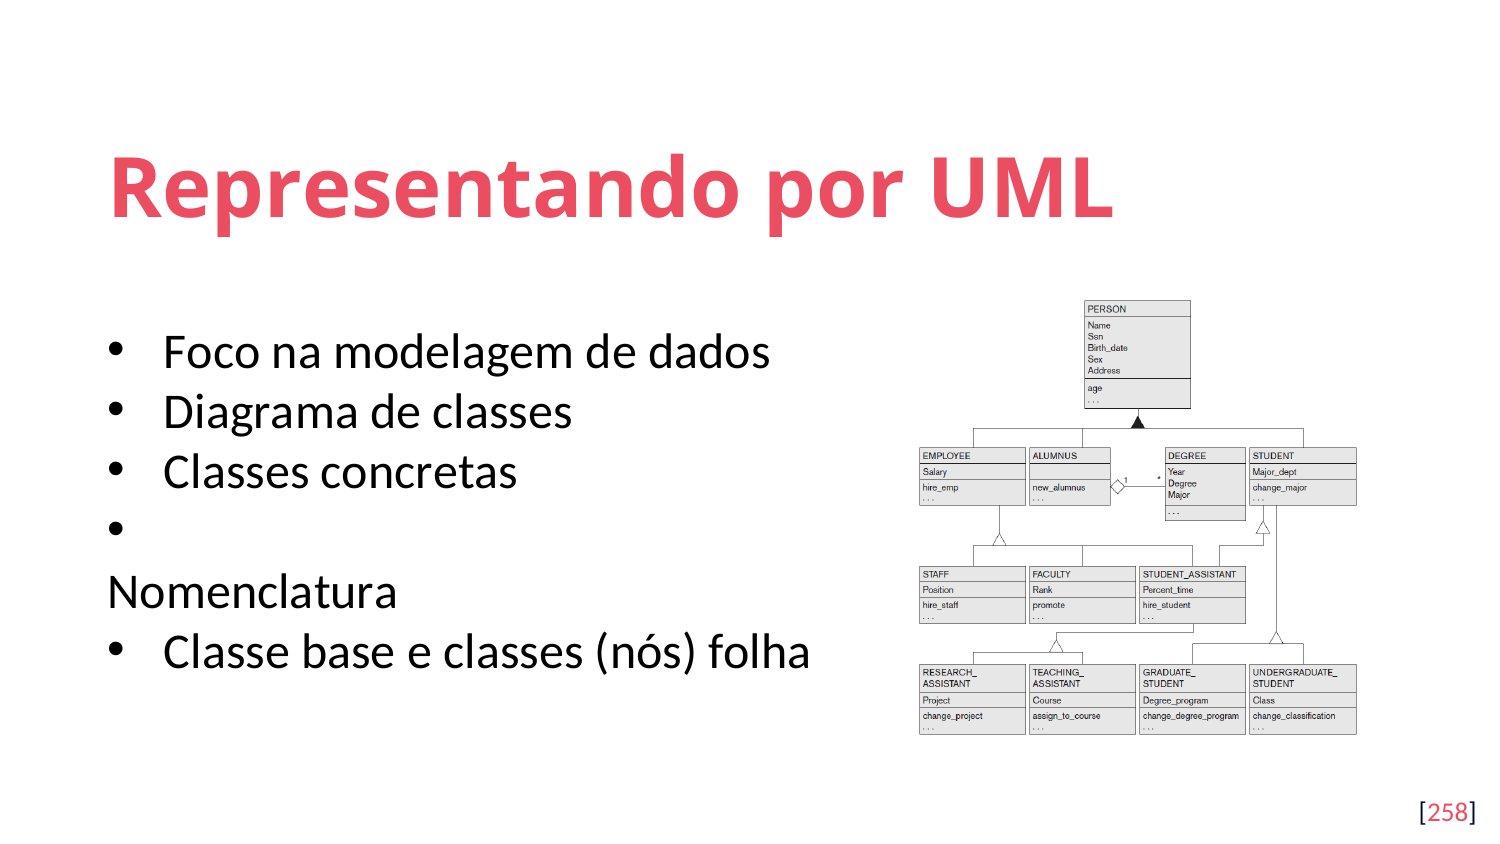

Representando por UML
Foco na modelagem de dados
Diagrama de classes
Classes concretas
Nomenclatura
Classe base e classes (nós) folha